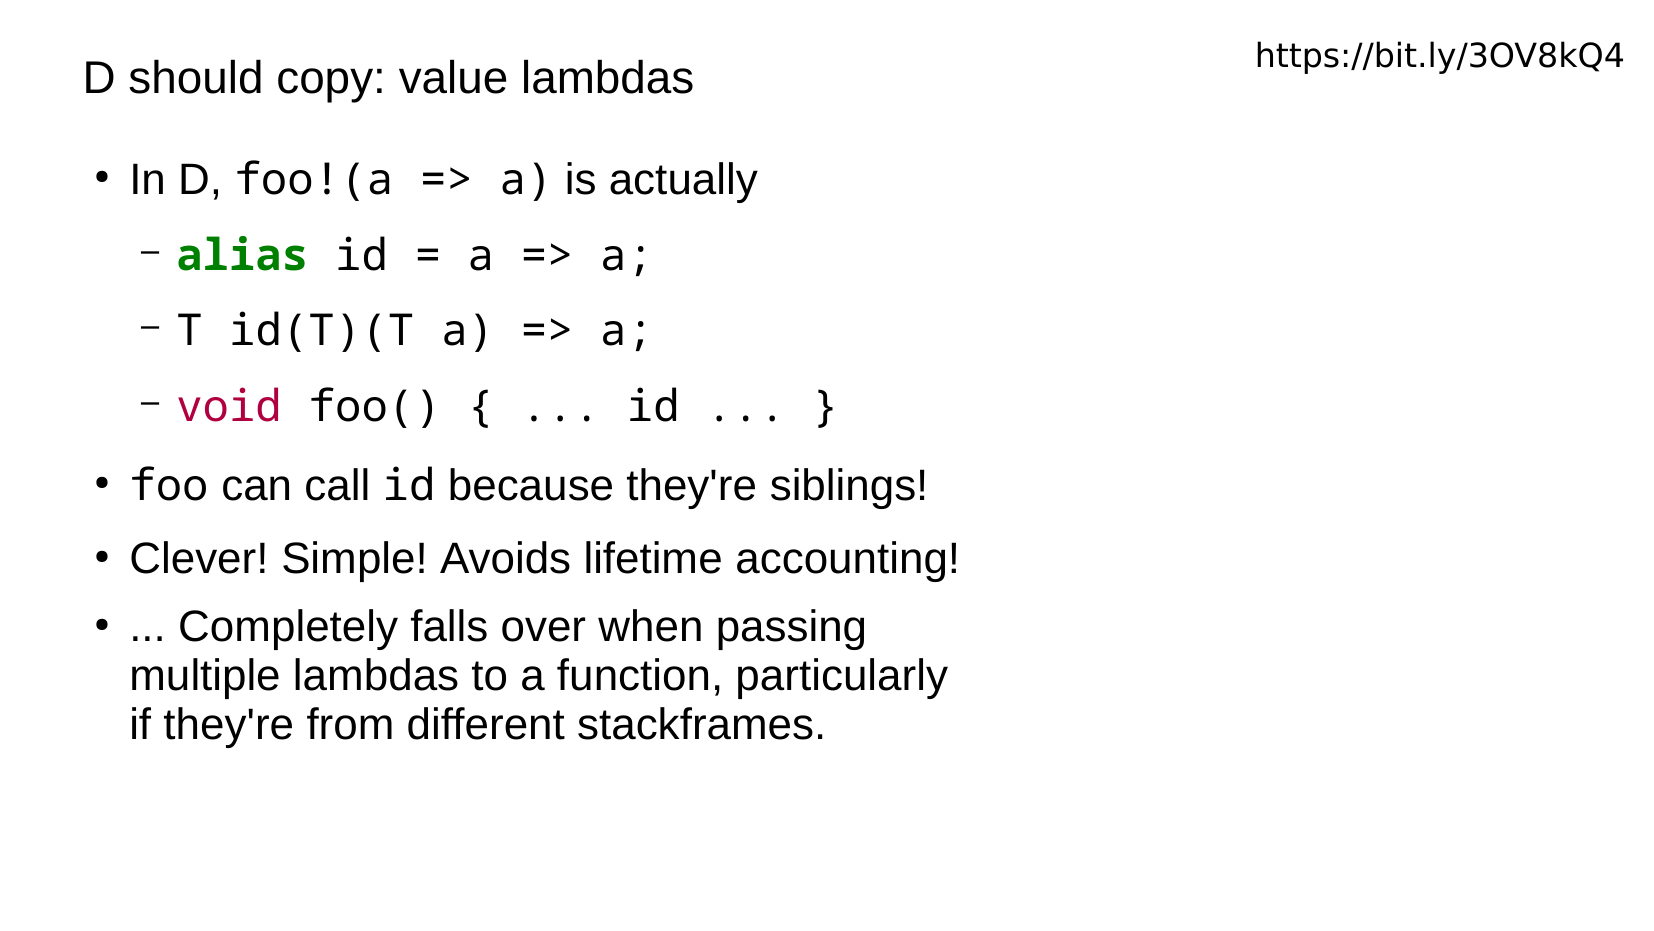

# D should copy: value lambdas
In D, foo!(a => a) is actually
alias id = a => a;
T id(T)(T a) => a;
void foo() { ... id ... }
foo can call id because they're siblings!
Clever! Simple! Avoids lifetime accounting!
... Completely falls over when passing
multiple lambdas to a function, particularly
if they're from different stackframes.